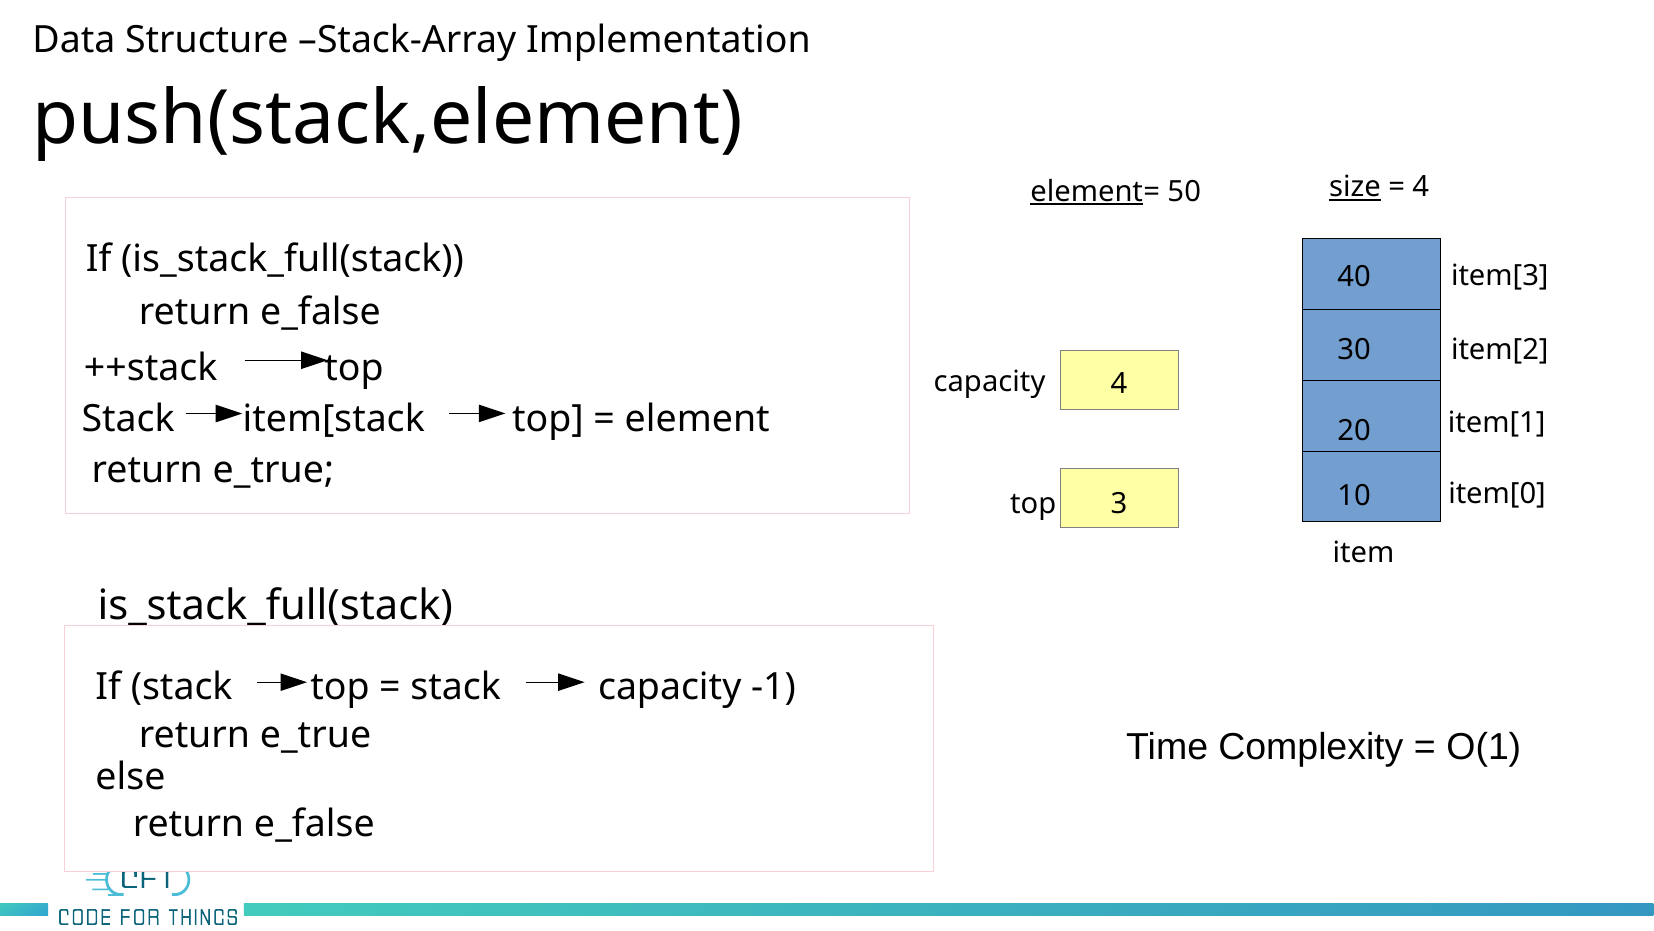

# Data Structure –Stack-Array Implementation push(stack,element)
size = 4
element= 50
If (is_stack_full(stack))
item[3]
item[2]
item[1]
item[0]
40
return e_false
30
++stack top
capacity
4
 Stack item[stack top] = element
20
return e_true;
10
top
3
item
is_stack_full(stack)
 If (stack top = stack capacity -1)
return e_true
 else
return e_false
Time Complexity = O(1)